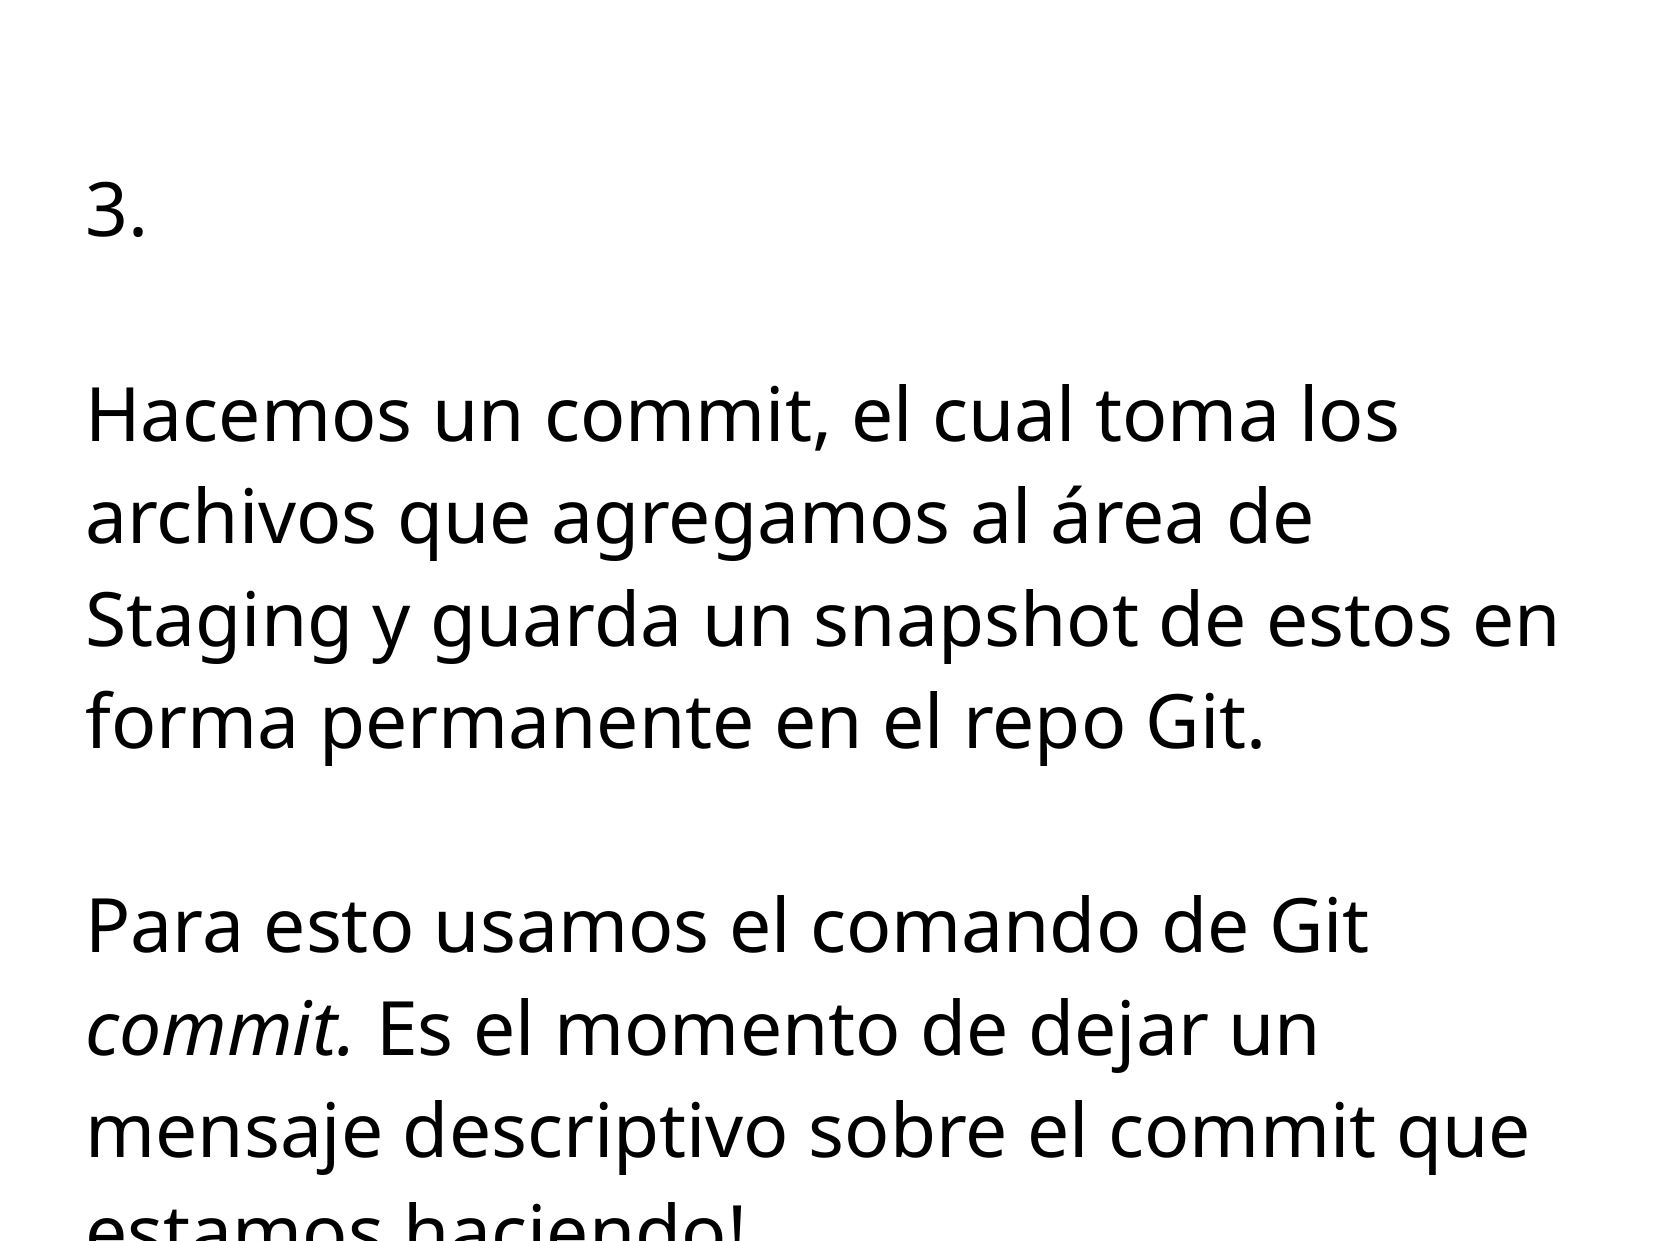

3.
Hacemos un commit, el cual toma los archivos que agregamos al área de Staging y guarda un snapshot de estos en forma permanente en el repo Git.
Para esto usamos el comando de Git commit. Es el momento de dejar un mensaje descriptivo sobre el commit que estamos haciendo!